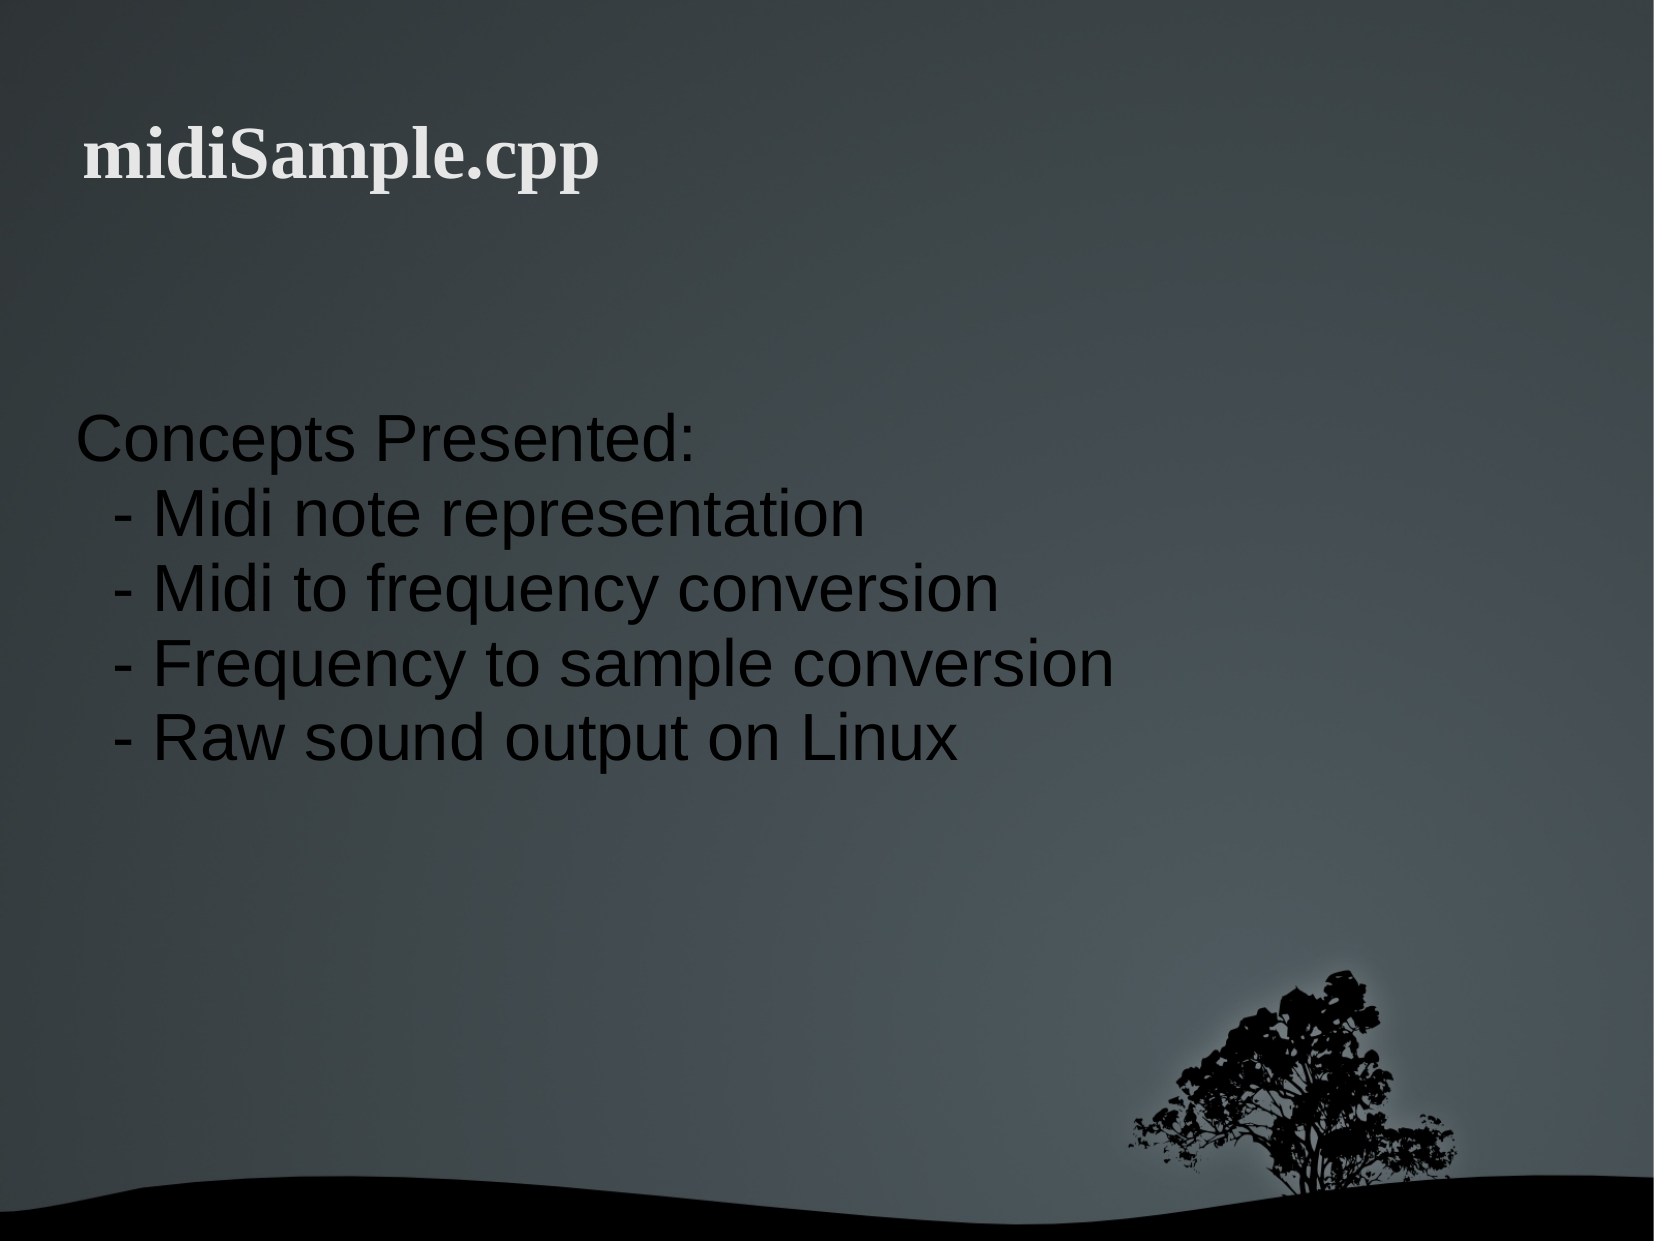

# midiSample.cpp
Concepts Presented:
 - Midi note representation
 - Midi to frequency conversion
 - Frequency to sample conversion
 - Raw sound output on Linux